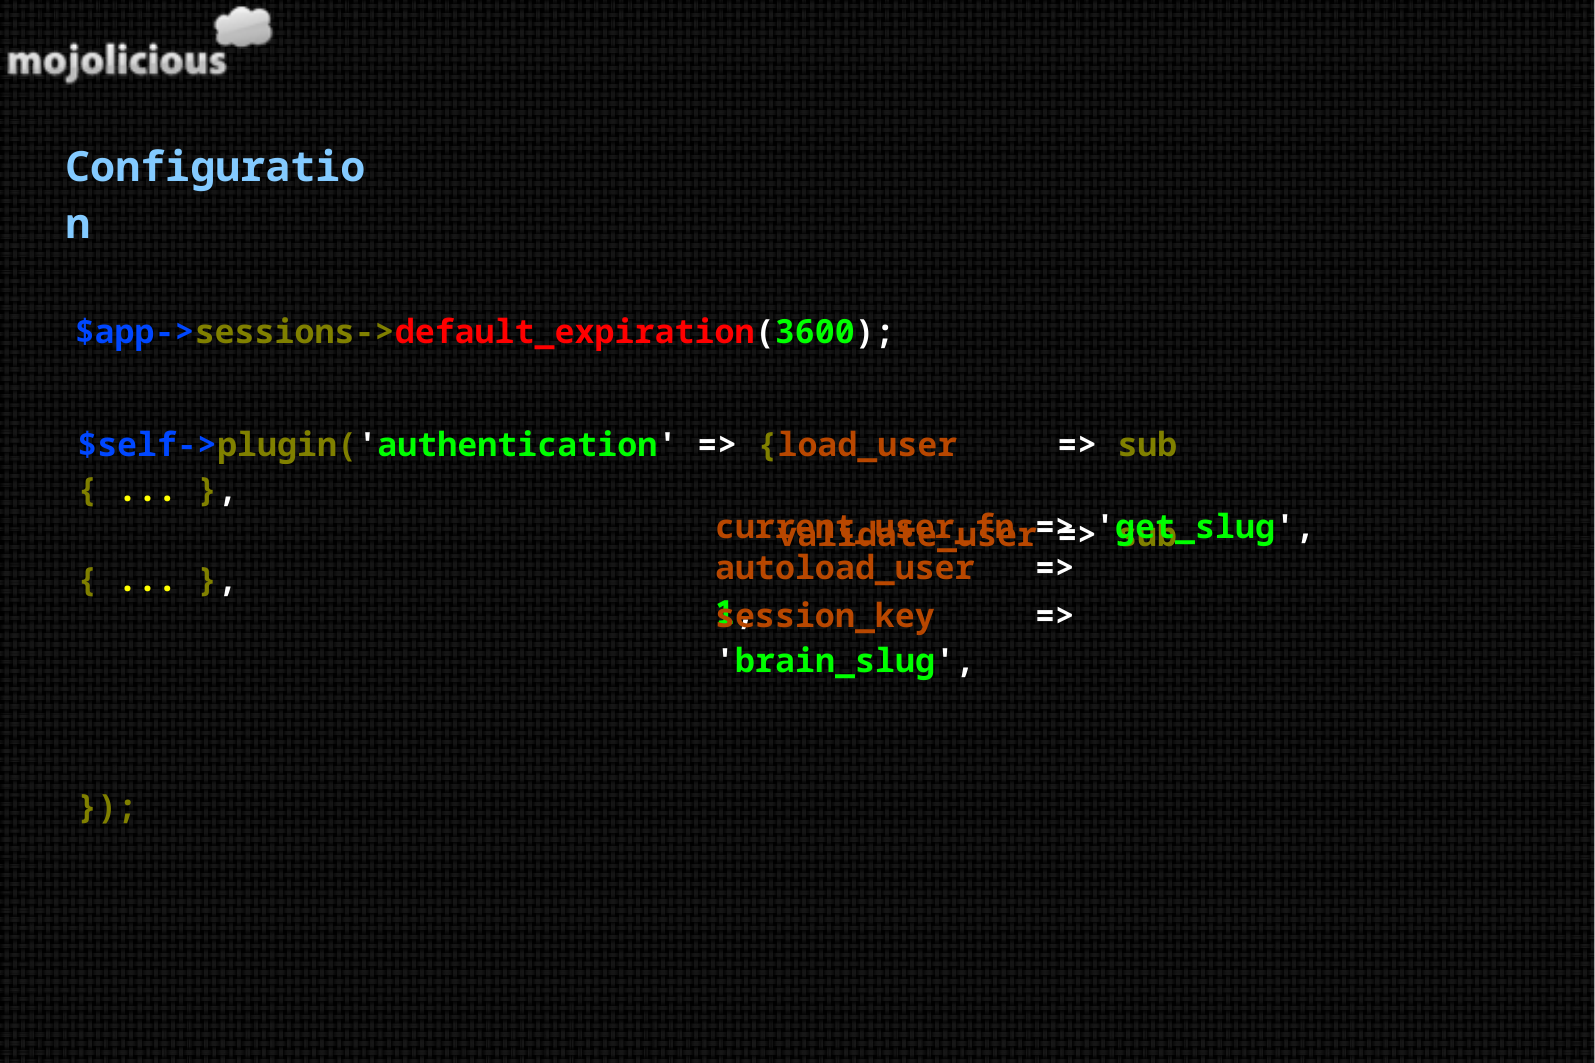

Configuration
$app->sessions->default_expiration(3600);
$self->plugin('authentication' => {load_user => sub { ... },
 validate_user => sub { ... },
});
current_user_fn => 'get_slug',
autoload_user => 1,
session_key => 'brain_slug',